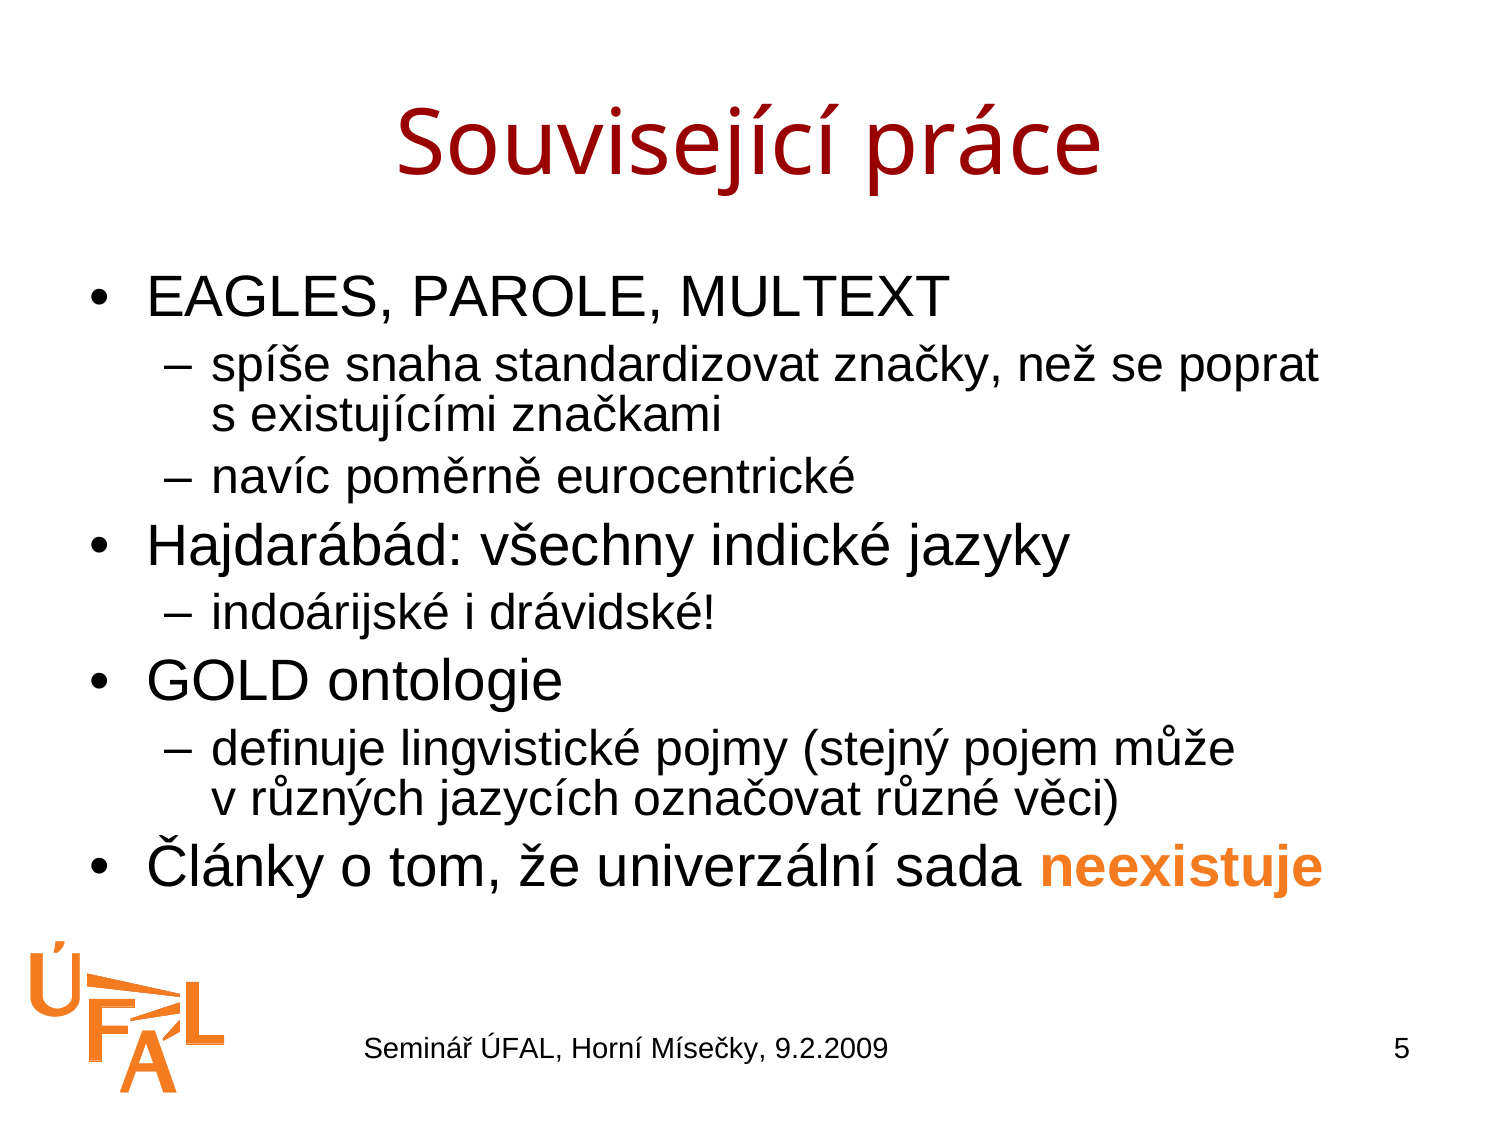

# Související práce
EAGLES, PAROLE, MULTEXT
spíše snaha standardizovat značky, než se poprat s existujícími značkami
navíc poměrně eurocentrické
Hajdarábád: všechny indické jazyky
indoárijské i drávidské!
GOLD ontologie
definuje lingvistické pojmy (stejný pojem může v různých jazycích označovat různé věci)
Články o tom, že univerzální sada neexistuje
Seminář ÚFAL, Horní Mísečky, 9.2.2009
5